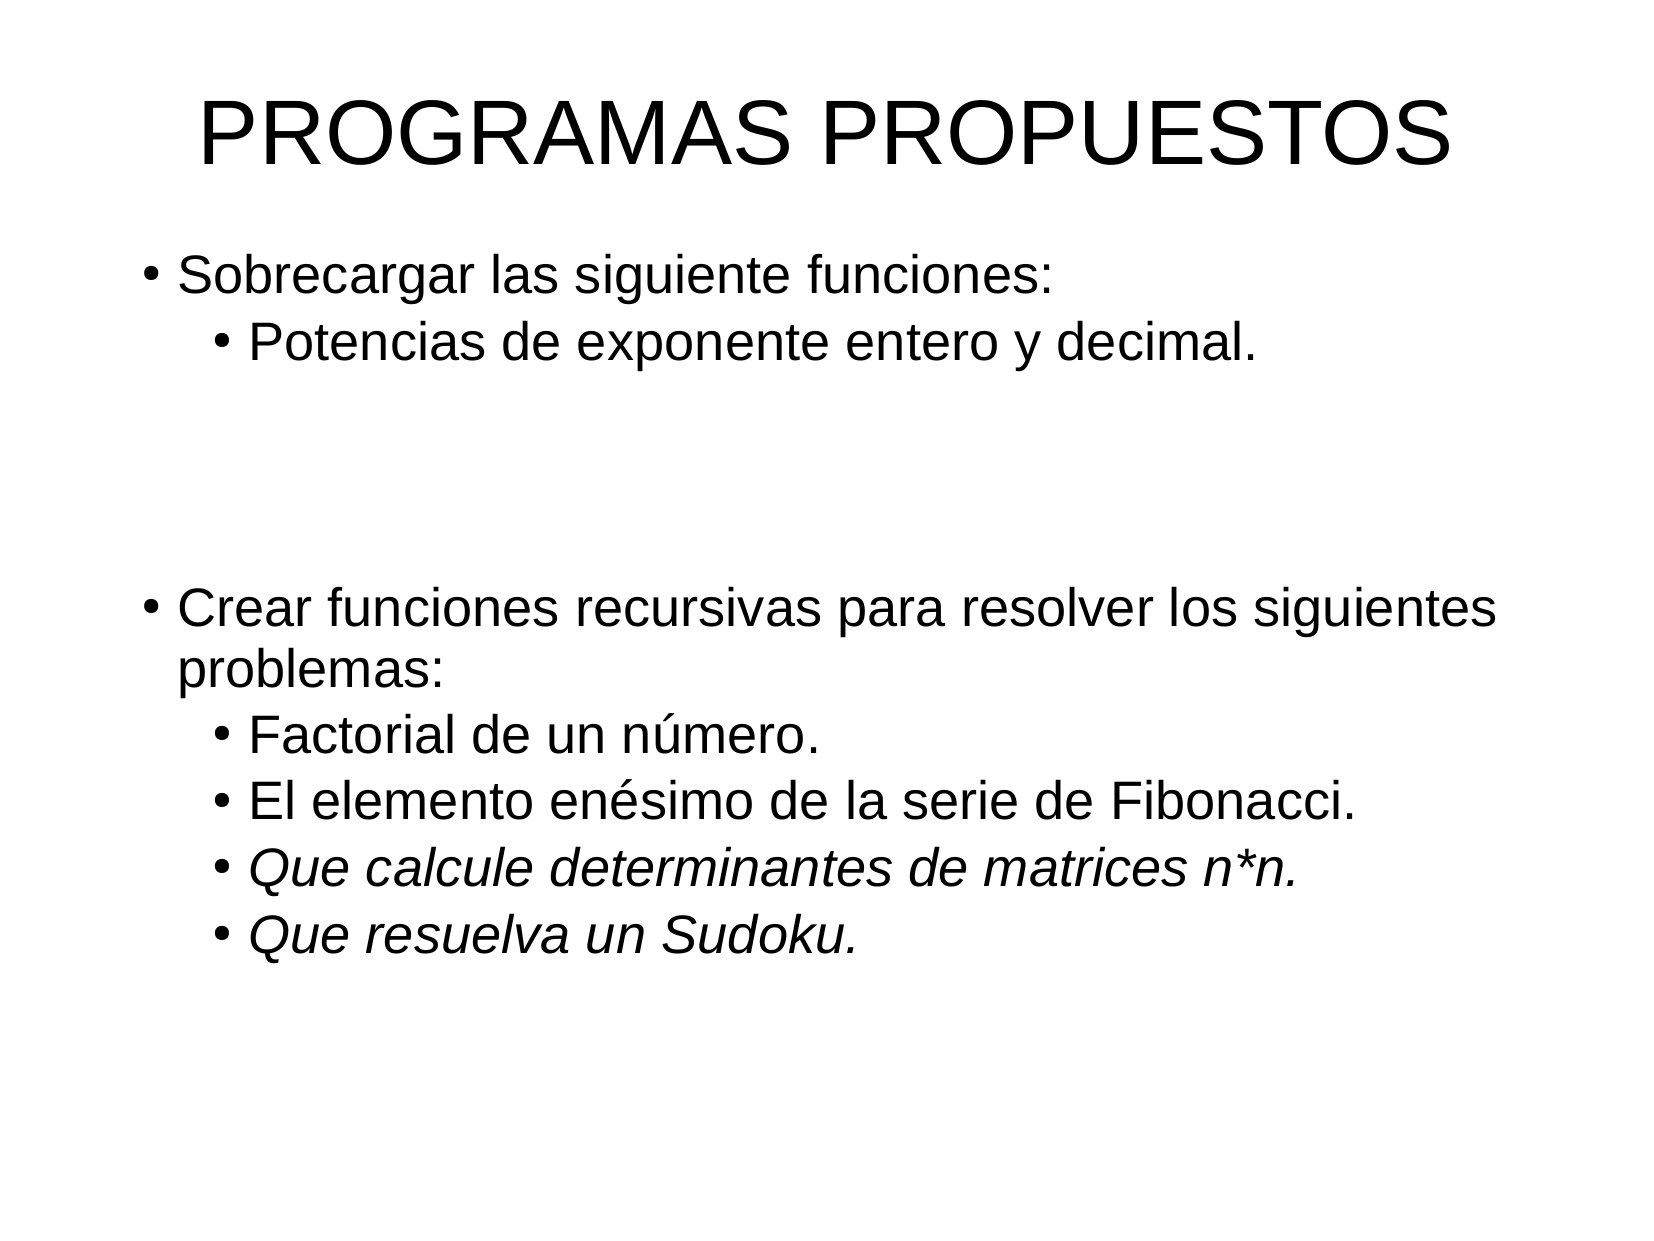

# PROGRAMAS PROPUESTOS
Sobrecargar las siguiente funciones:
Potencias de exponente entero y decimal.
Crear funciones recursivas para resolver los siguientes problemas:
Factorial de un número.
El elemento enésimo de la serie de Fibonacci.
Que calcule determinantes de matrices n*n.
Que resuelva un Sudoku.